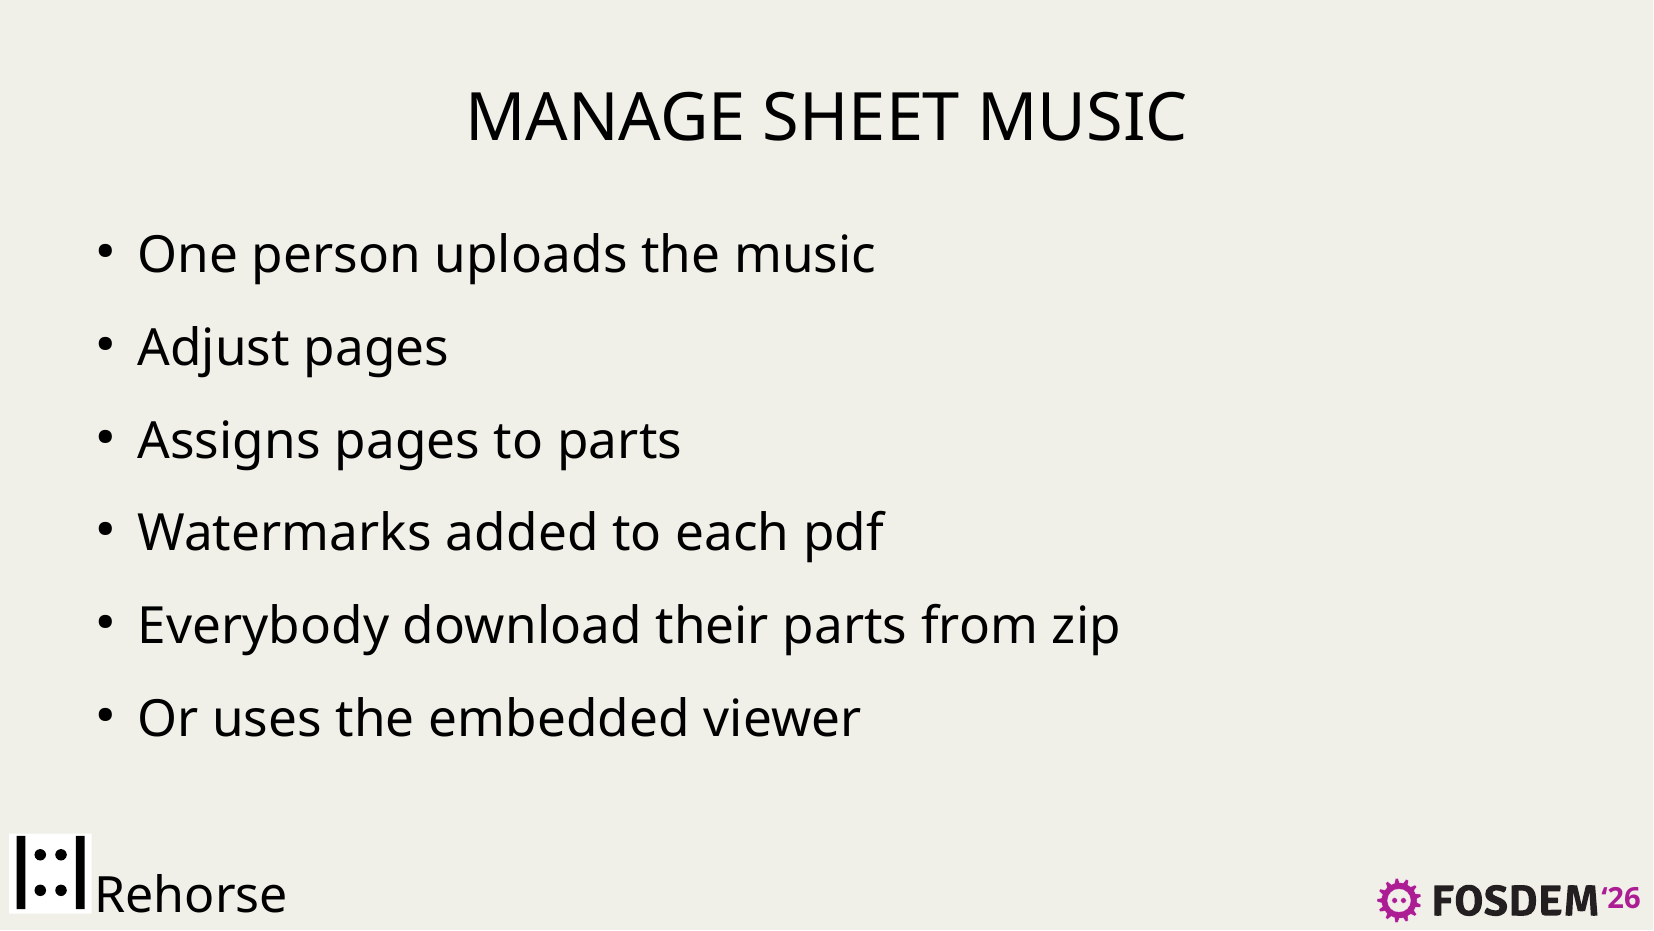

# Manage sheet music
One person uploads the music
Adjust pages
Assigns pages to parts
Watermarks added to each pdf
Everybody download their parts from zip
Or uses the embedded viewer